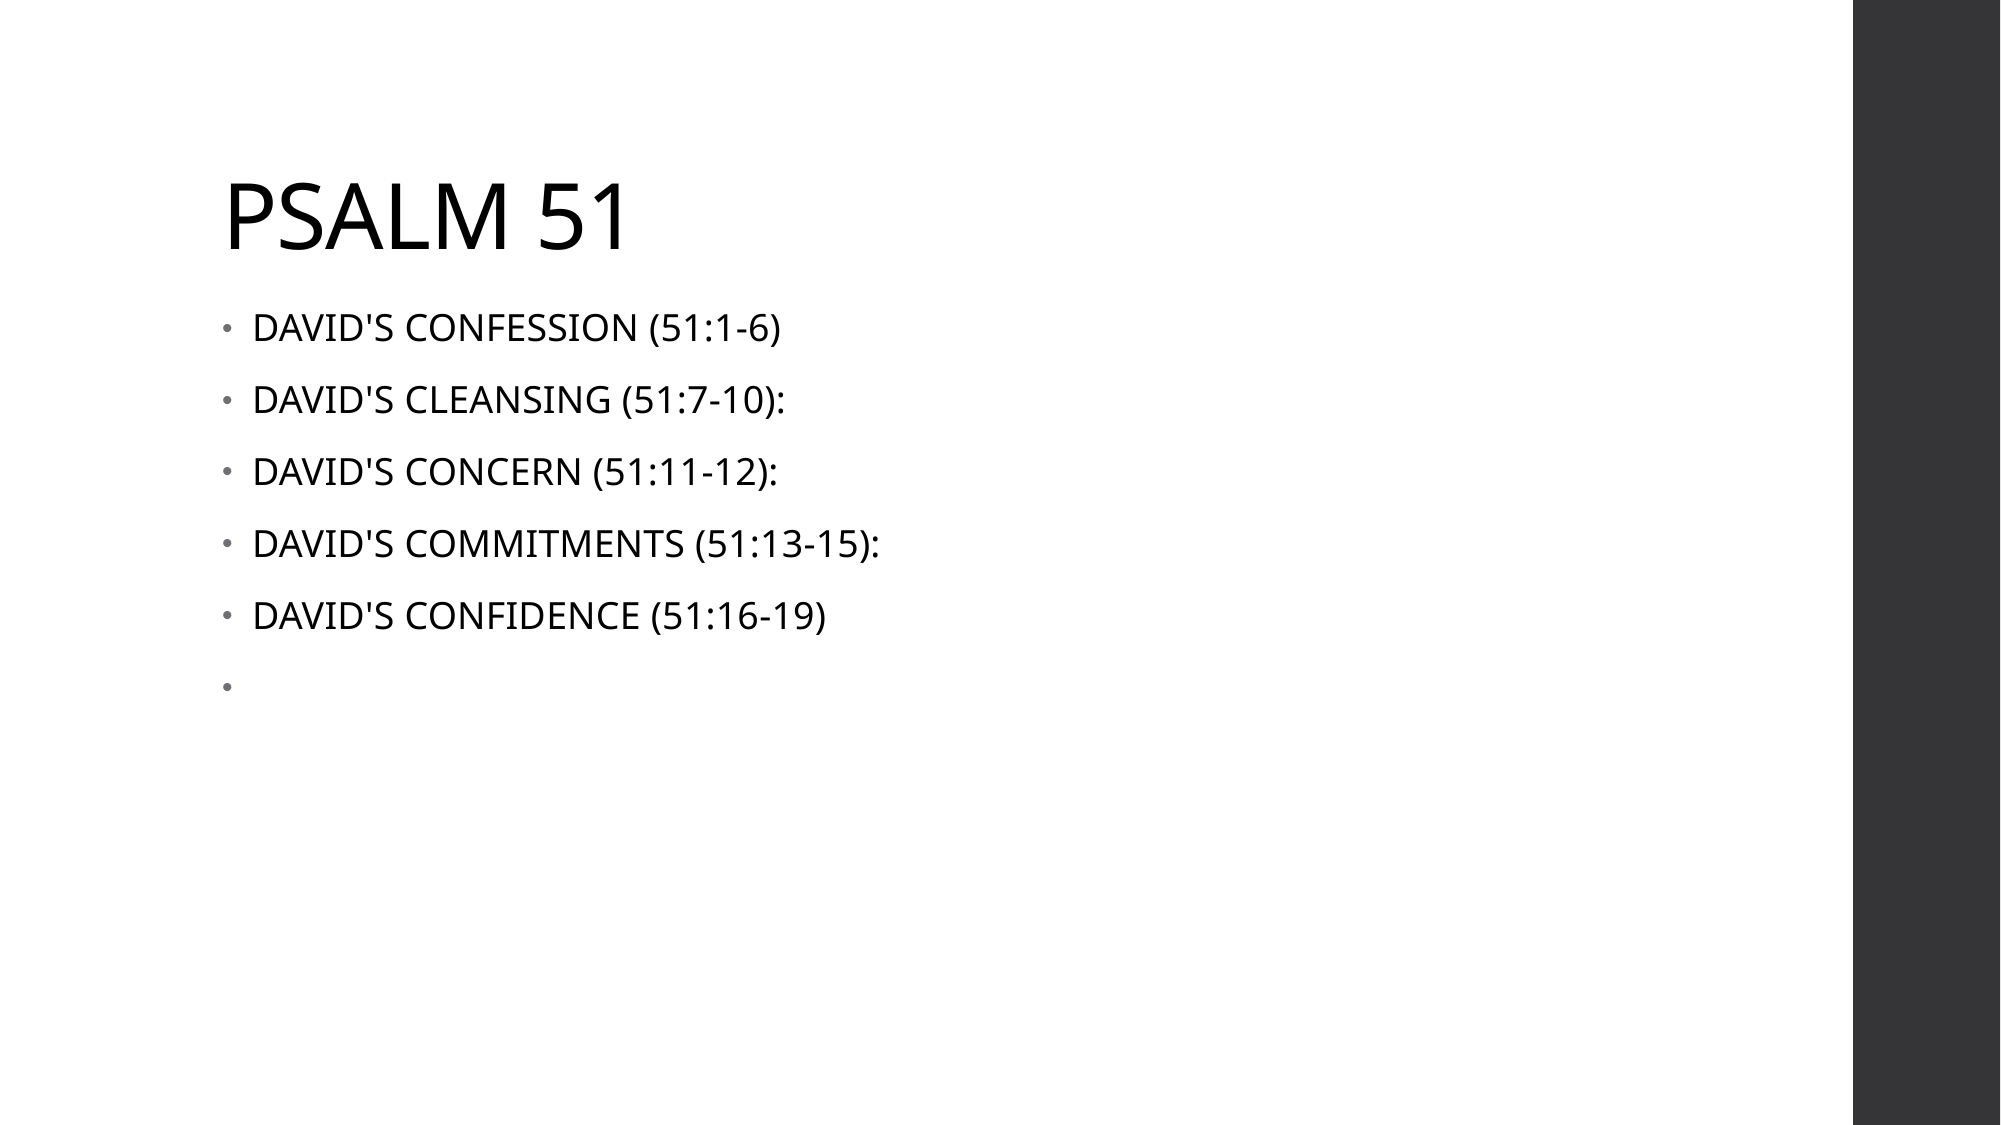

# PSALM 51
DAVID'S CONFESSION (51:1-6)
DAVID'S CLEANSING (51:7-10):
DAVID'S CONCERN (51:11-12):
DAVID'S COMMITMENTS (51:13-15):
DAVID'S CONFIDENCE (51:16-19)